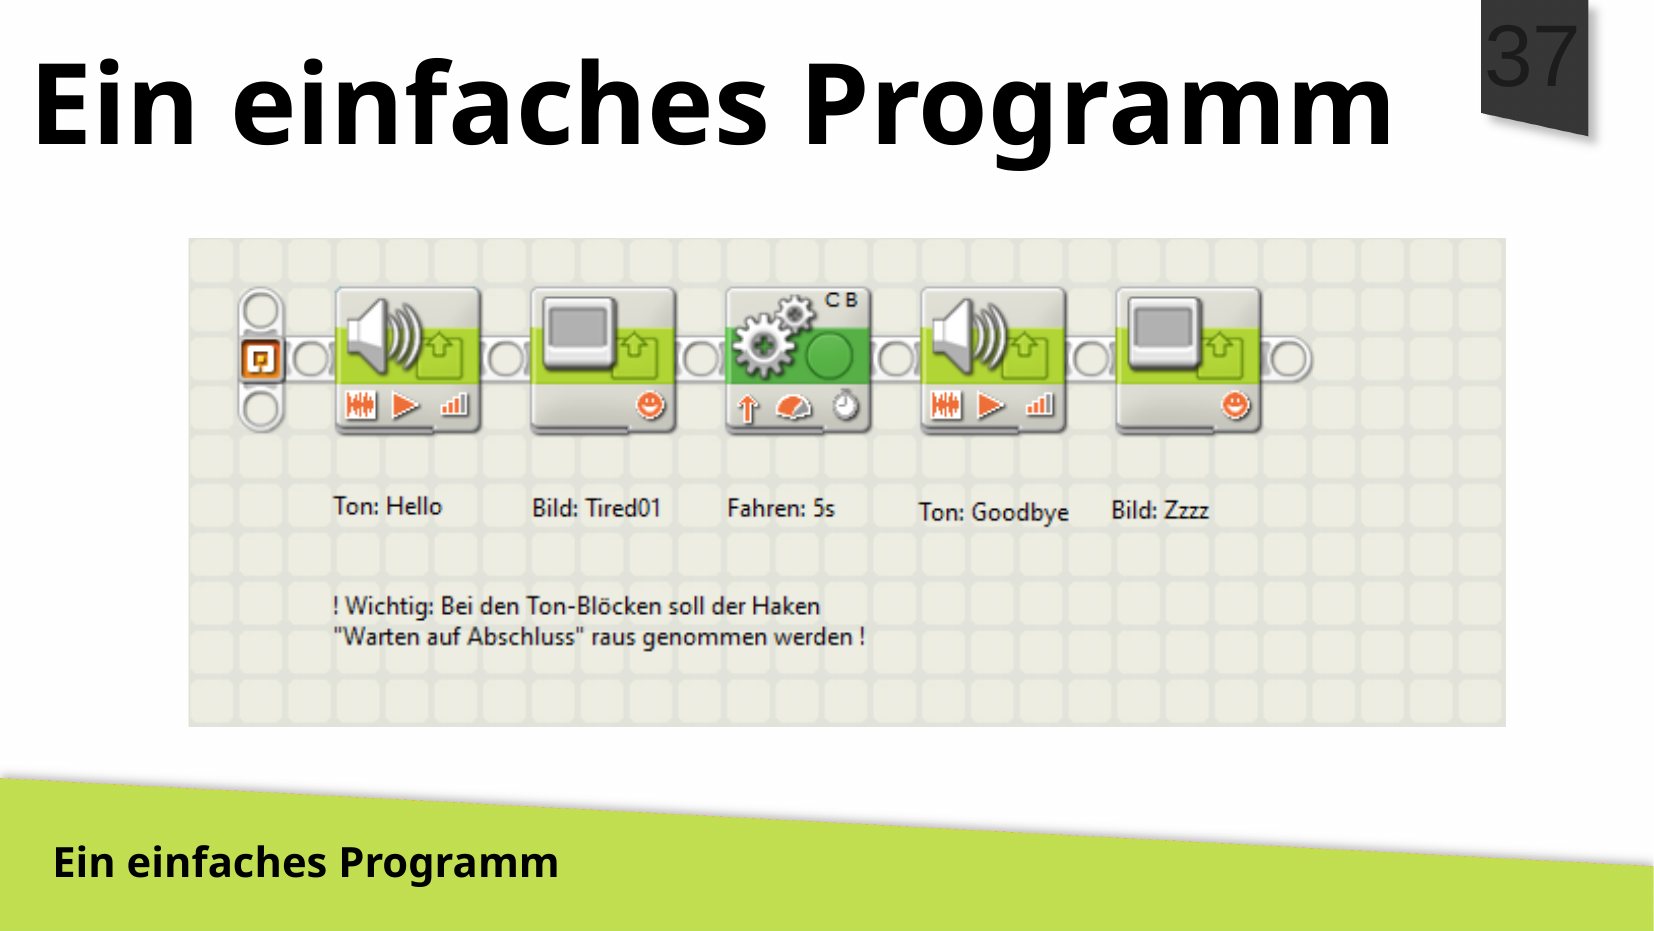

# Ein einfaches Programm
Ein einfaches Programm